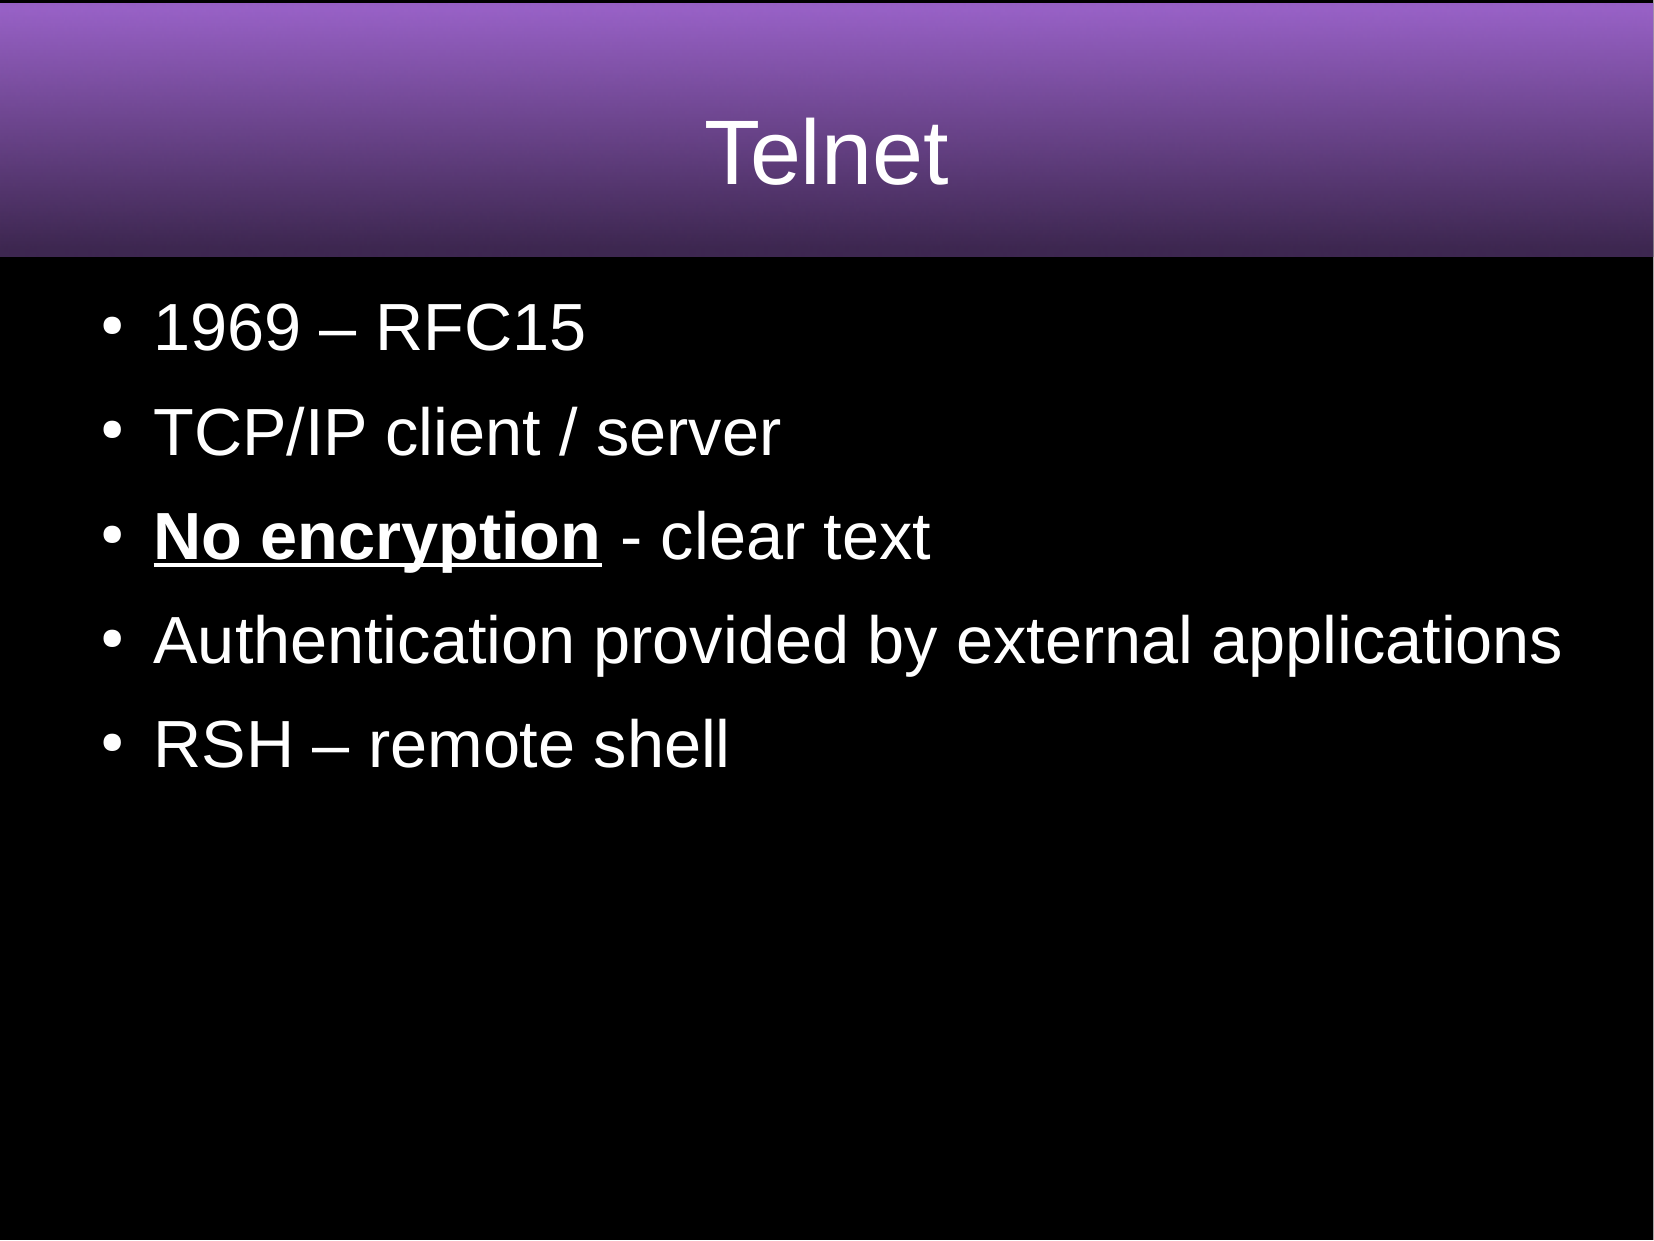

# Telnet
1969 – RFC15
TCP/IP client / server
No encryption - clear text
Authentication provided by external applications
RSH – remote shell